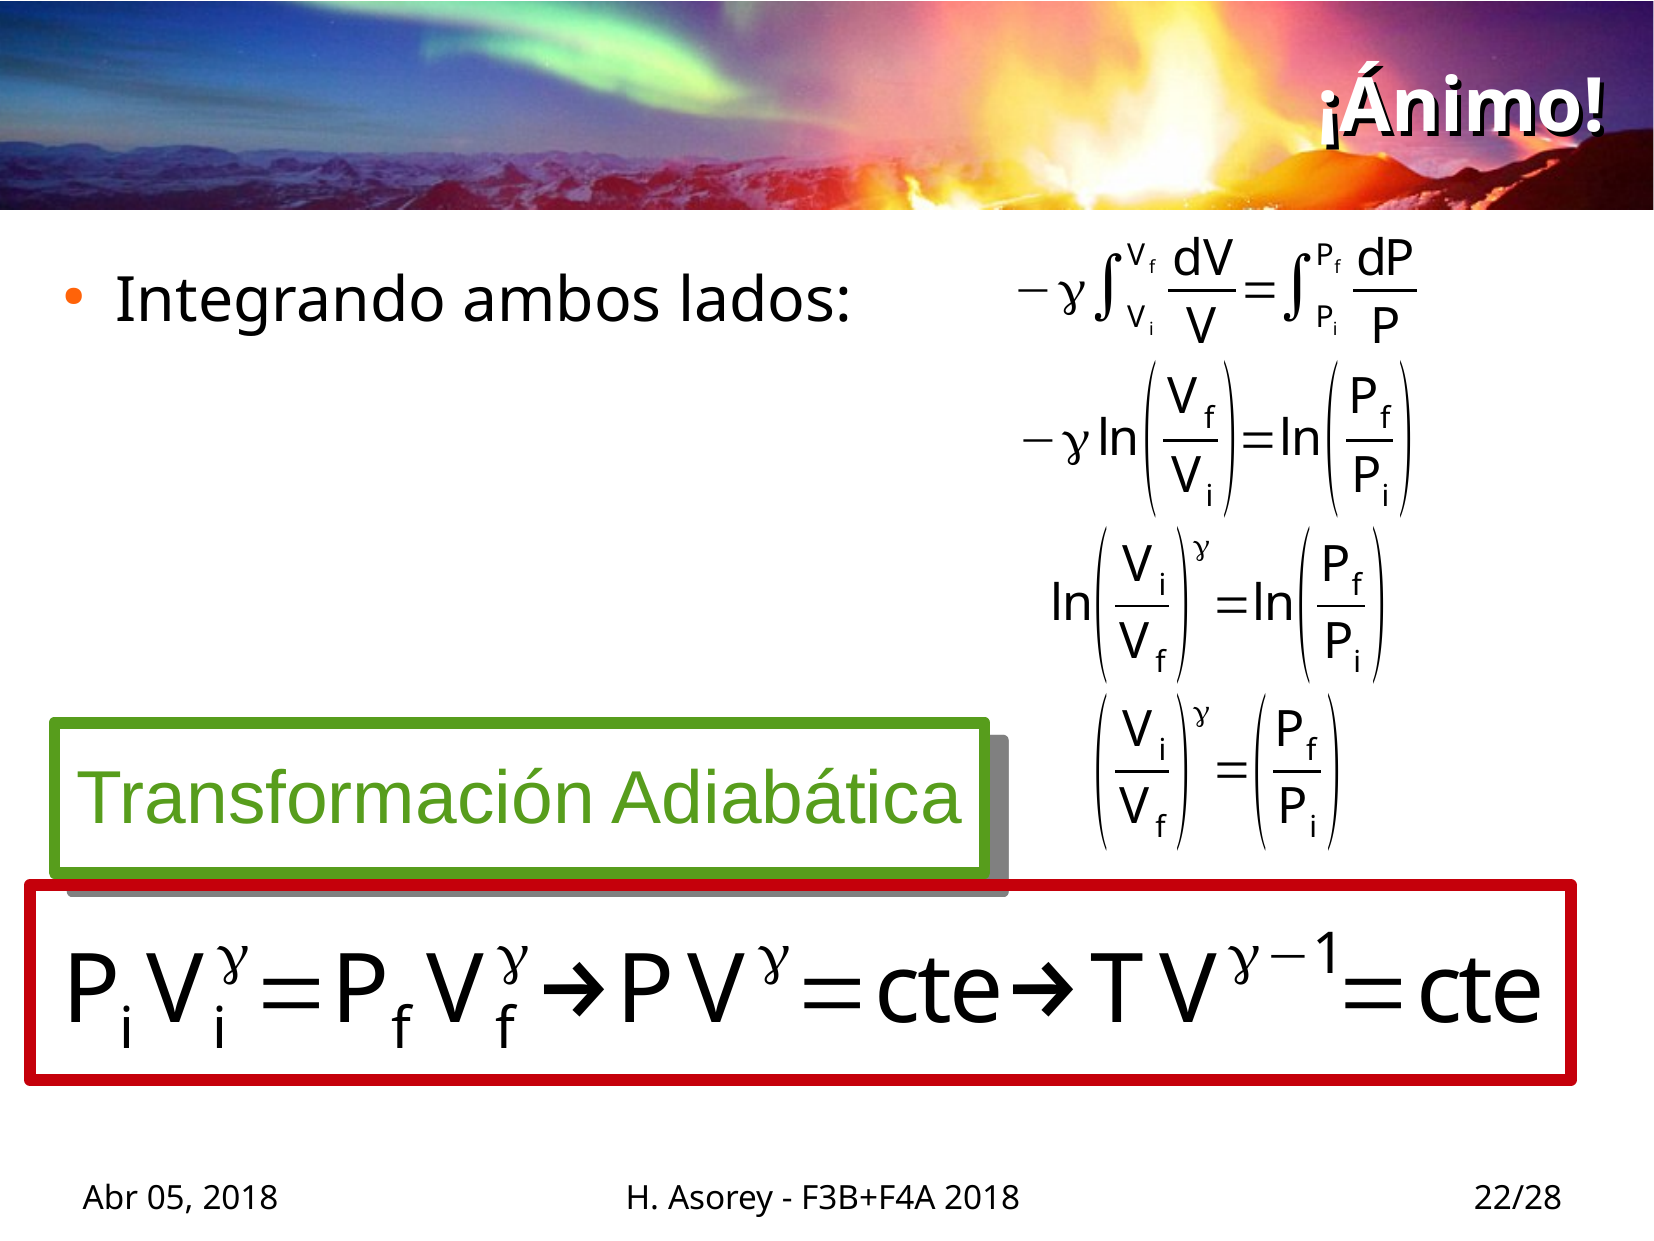

# ¡Ánimo!
Integrando ambos lados:
Transformación Adiabática
Abr 05, 2018
H. Asorey - F3B+F4A 2018
22